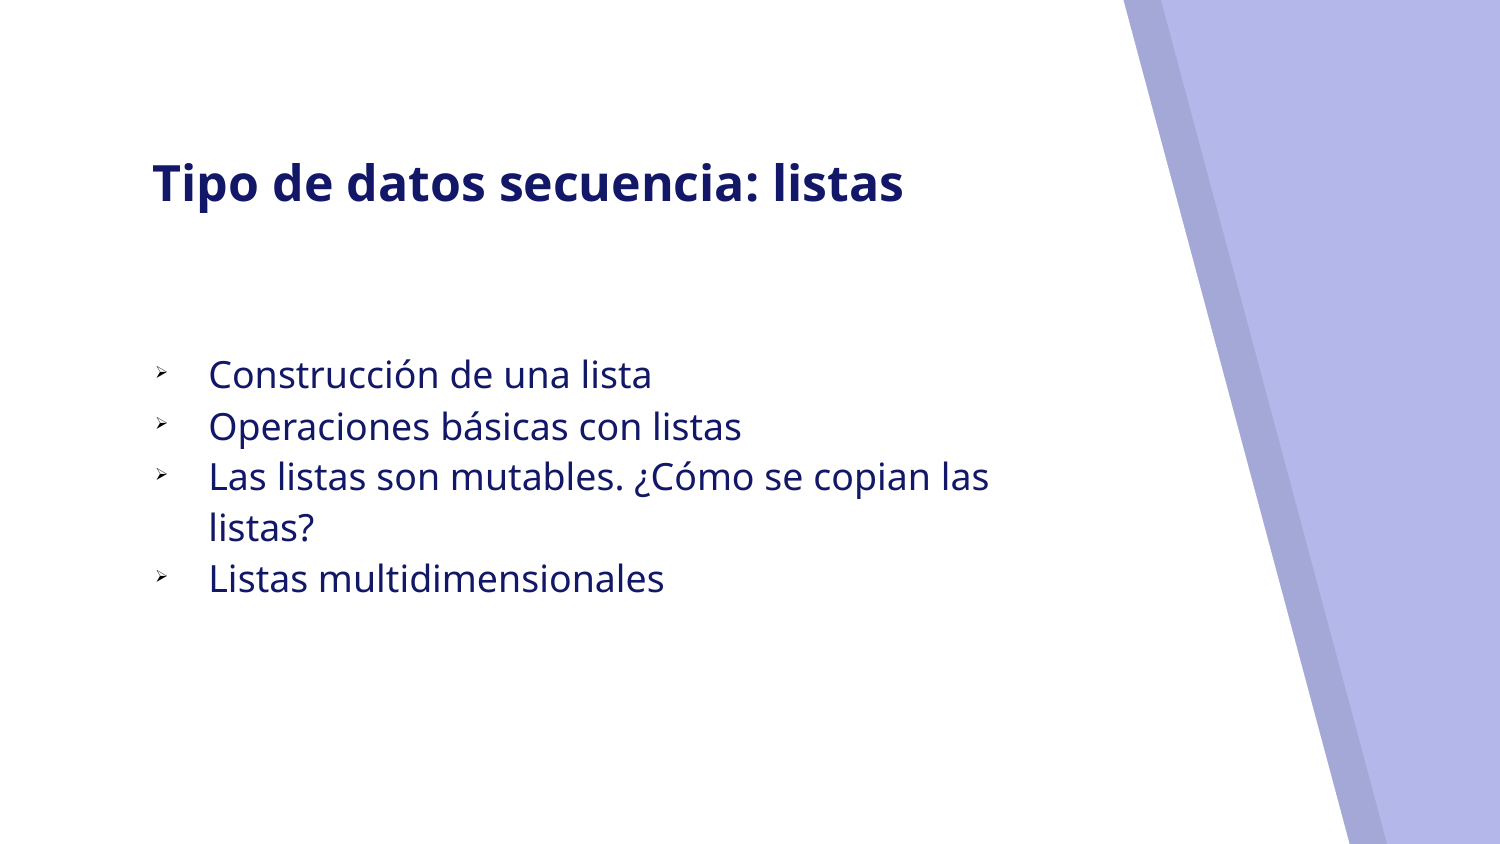

Tipo de datos secuencia: listas
# Construcción de una lista
Operaciones básicas con listas
Las listas son mutables. ¿Cómo se copian las listas?
Listas multidimensionales